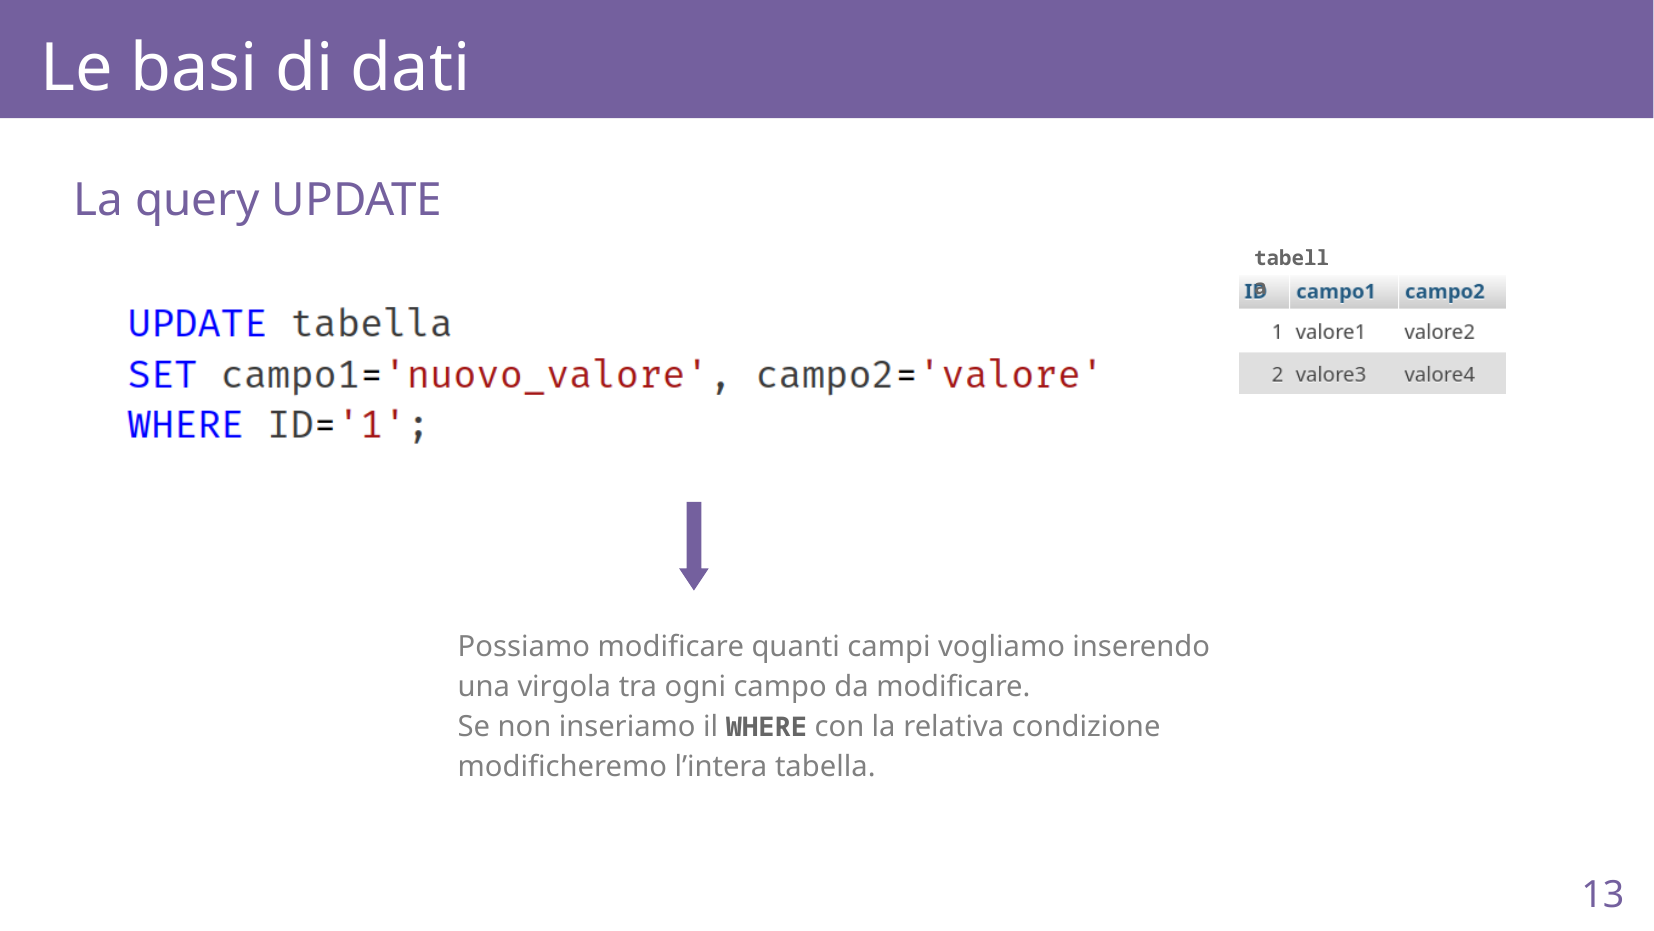

Le basi di dati
La query UPDATE
tabella
Possiamo modificare quanti campi vogliamo inserendo una virgola tra ogni campo da modificare.
Se non inseriamo il WHERE con la relativa condizione modificheremo l’intera tabella.